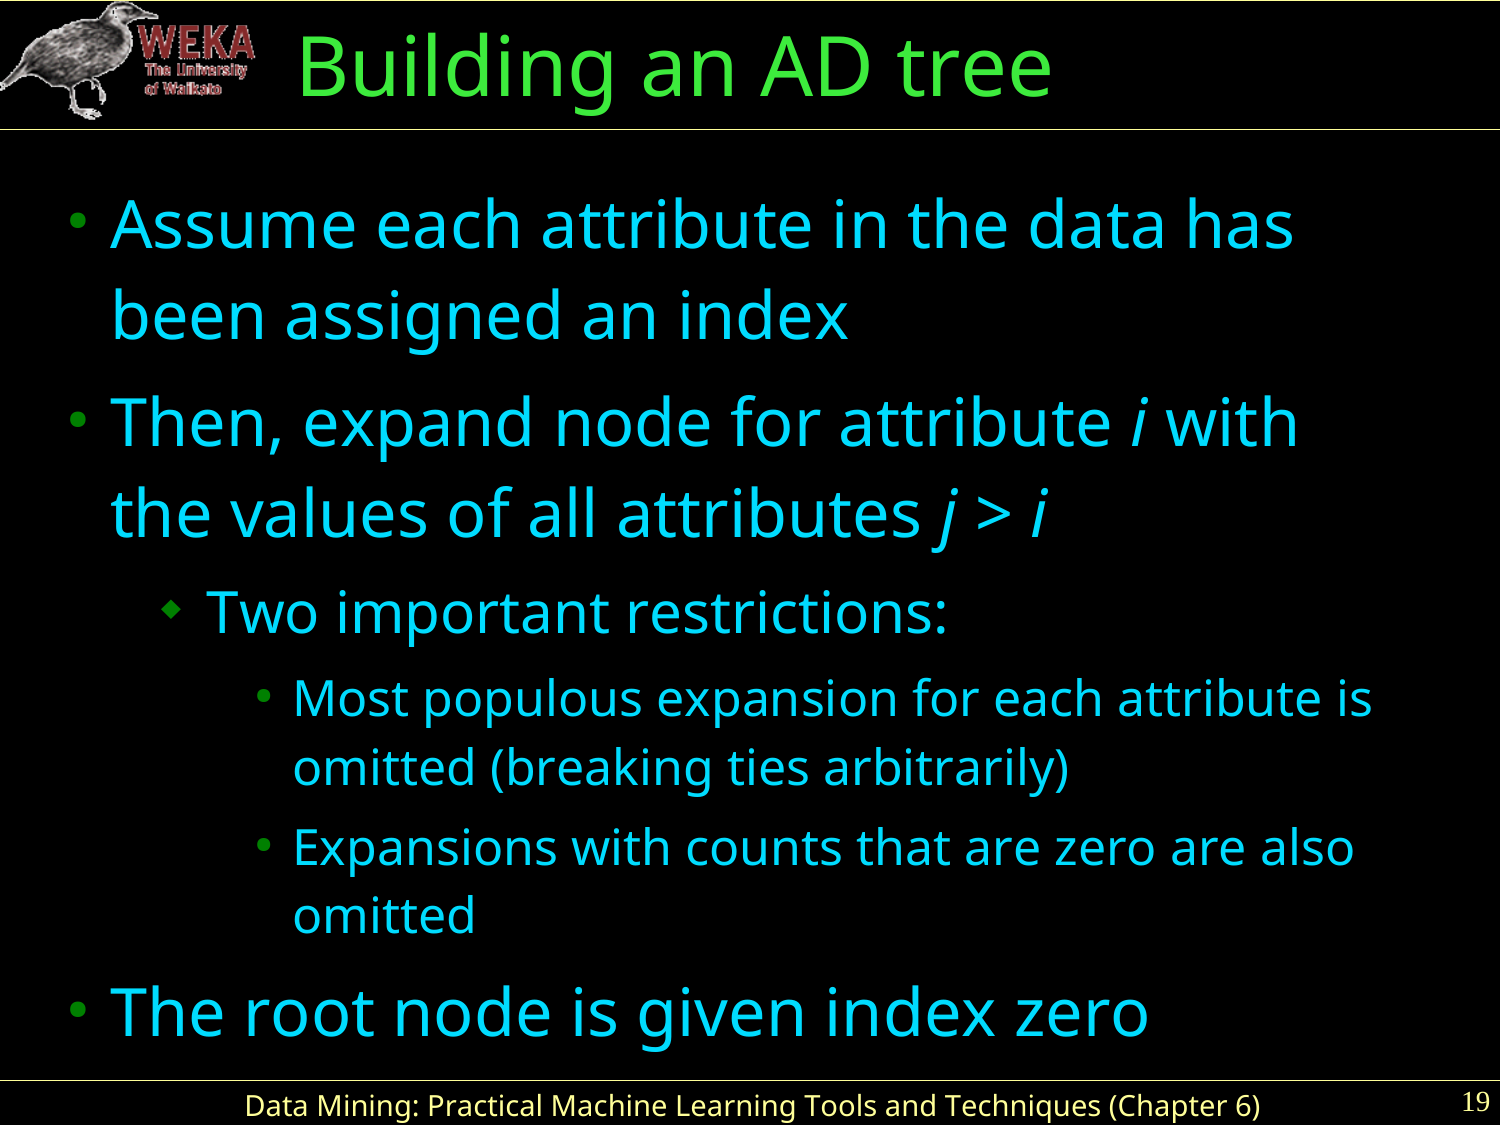

# Building an AD tree
Assume each attribute in the data has been assigned an index
Then, expand node for attribute i with the values of all attributes j > i
Two important restrictions:
Most populous expansion for each attribute is omitted (breaking ties arbitrarily)
Expansions with counts that are zero are also omitted
The root node is given index zero
Data Mining: Practical Machine Learning Tools and Techniques (Chapter 6)
19